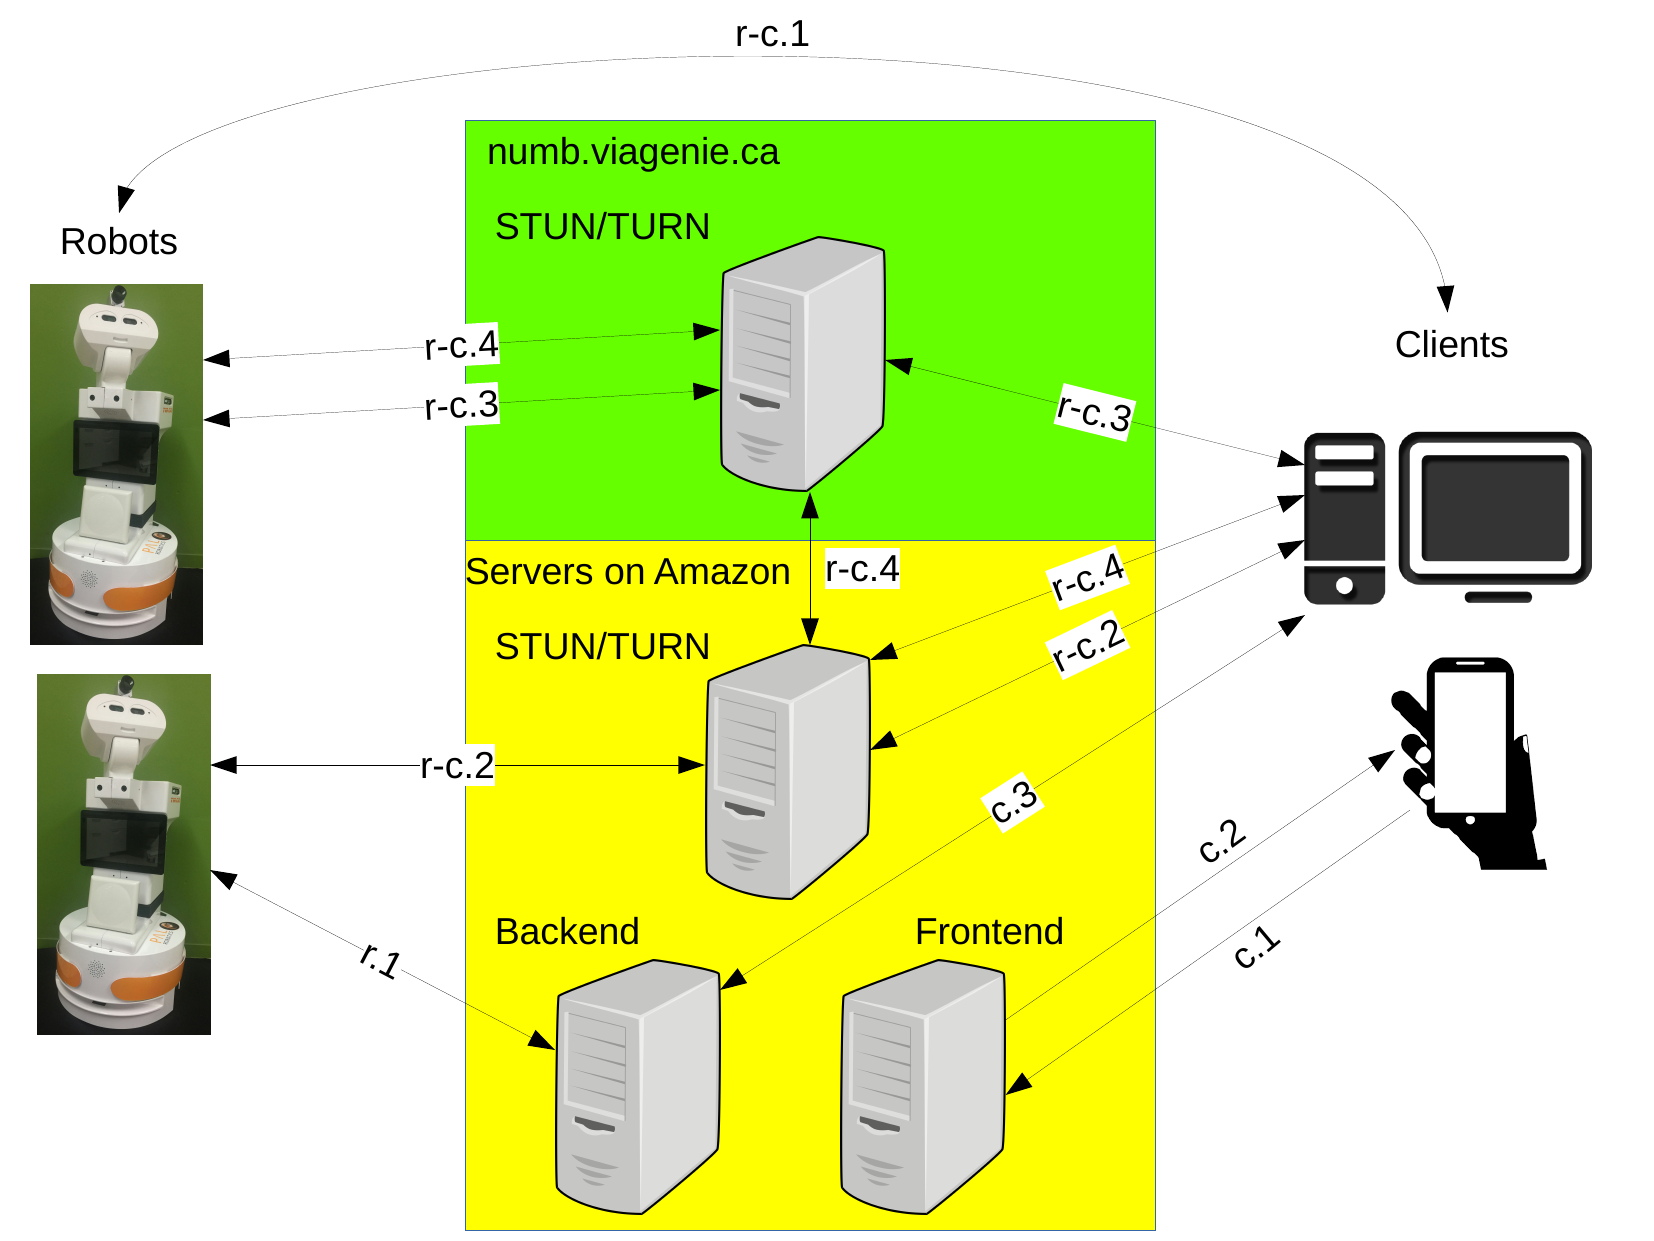

r-c.1
numb.viagenie.ca
STUN/TURN
Robots
Clients
r-c.4
r-c.3
r-c.3
r-c.4
r-c.4
r-c.2
Servers on Amazon
c.3
STUN/TURN
r-c.2
c.2
r.1
Backend
Frontend
c.1